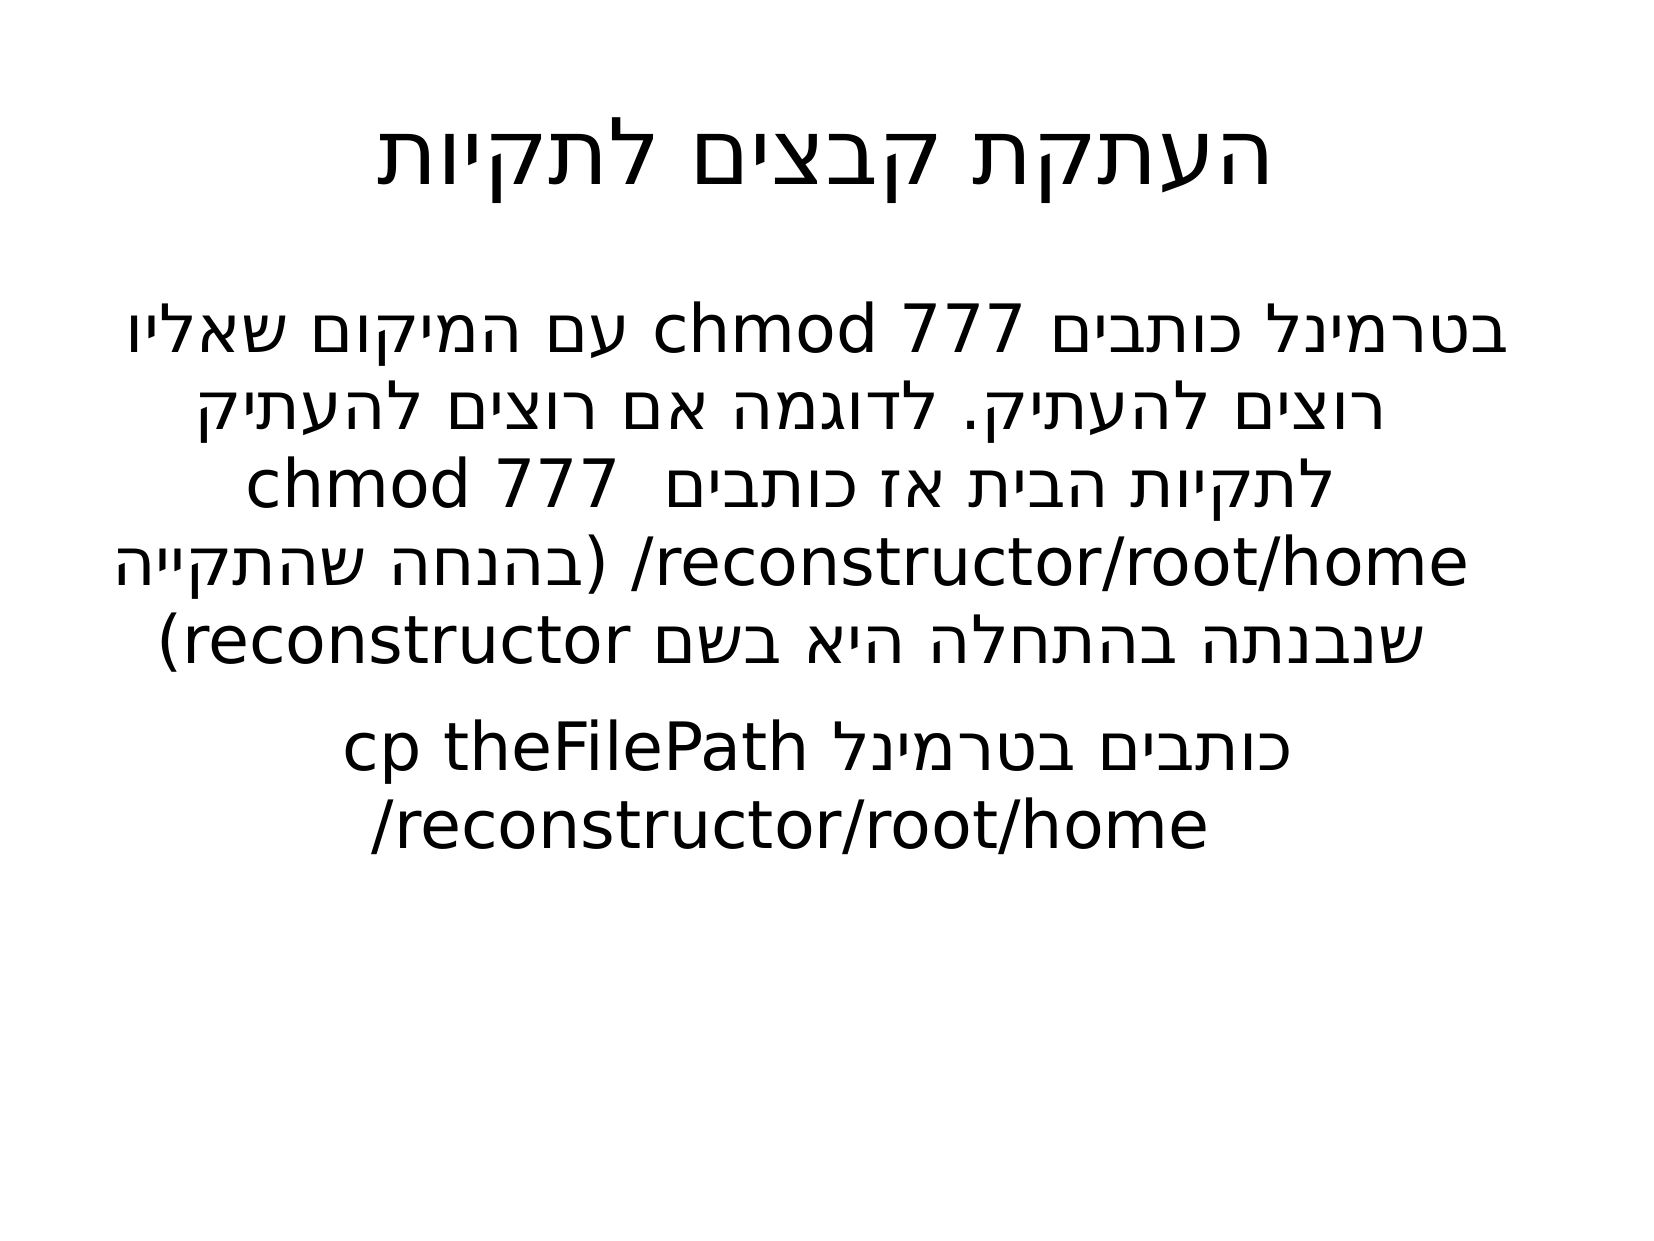

# העתקת קבצים לתקיות
בטרמינל כותבים chmod 777 עם המיקום שאליו רוצים להעתיק. לדוגמה אם רוצים להעתיק לתקיות הבית אז כותבים chmod 777 /reconstructor/root/home (בהנחה שהתקייה שנבנתה בהתחלה היא בשם reconstructor)
כותבים בטרמינל cp theFilePath /reconstructor/root/home